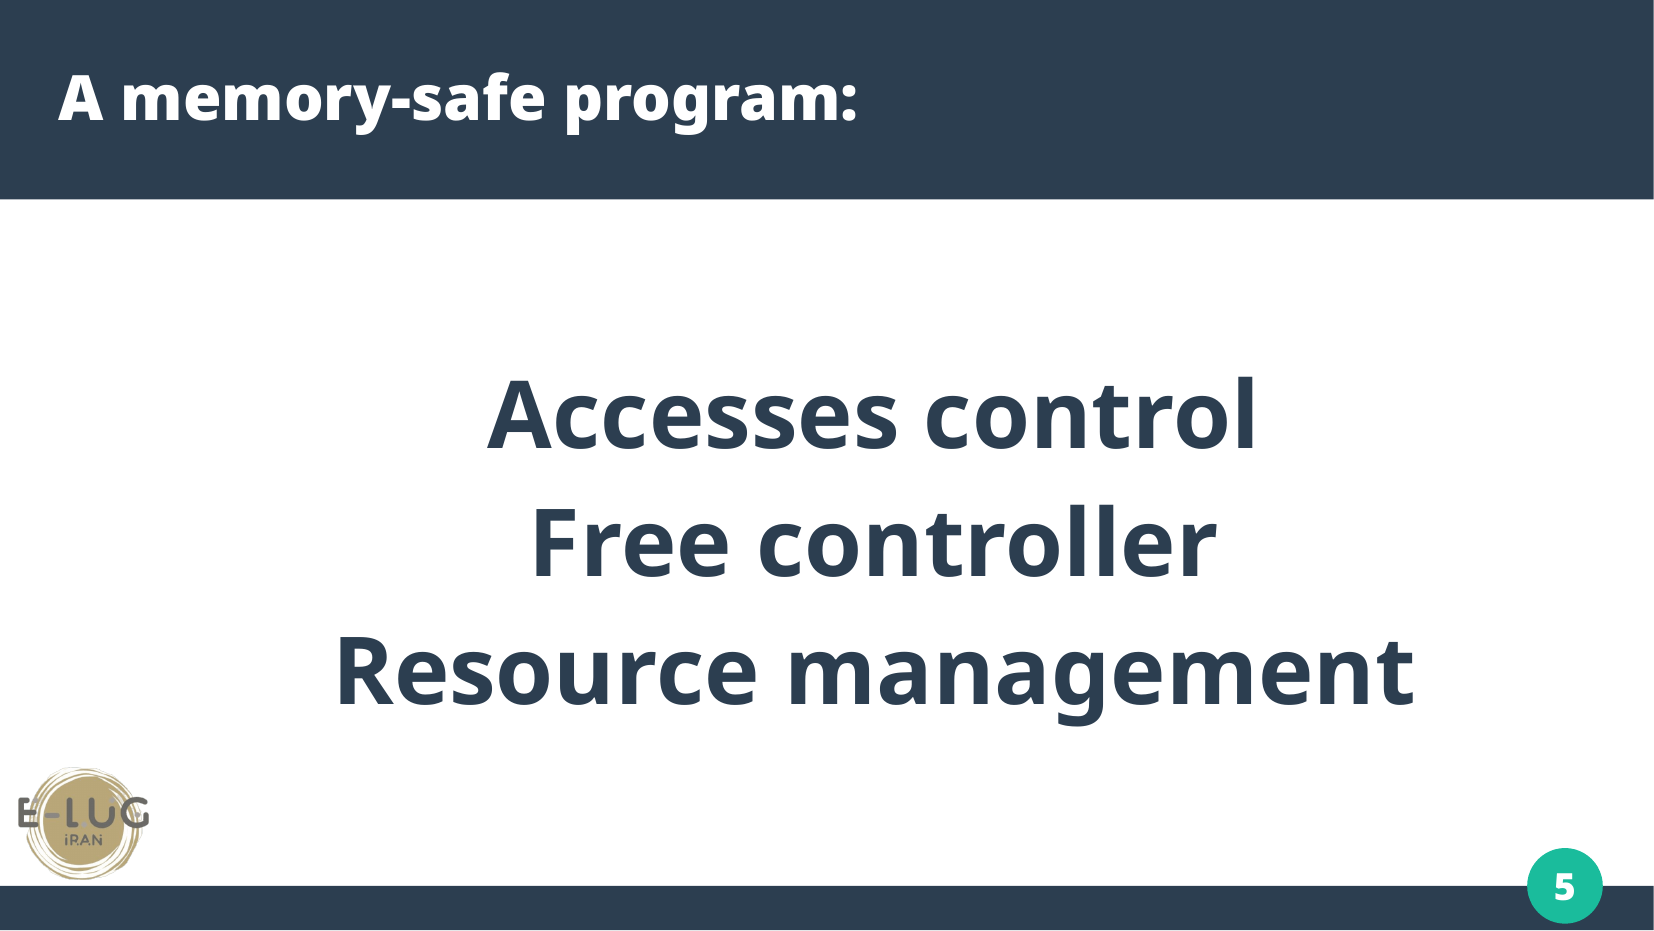

# A memory-safe program:
 Accesses control
 Free controller
 Resource management